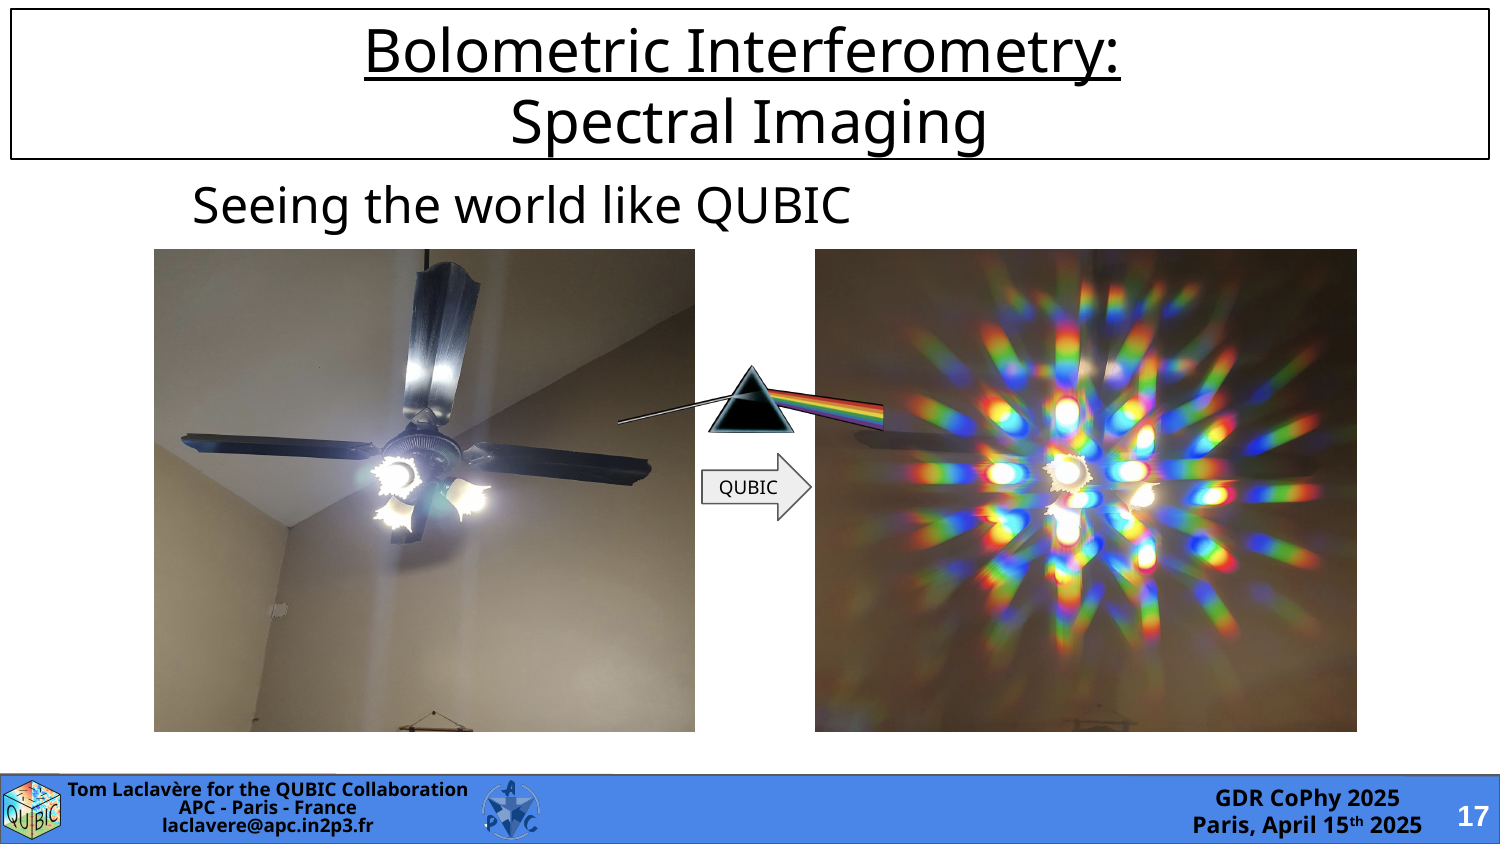

# Bolometric Interferometry: Spectral Imaging
Seeing the world like QUBIC
QUBIC